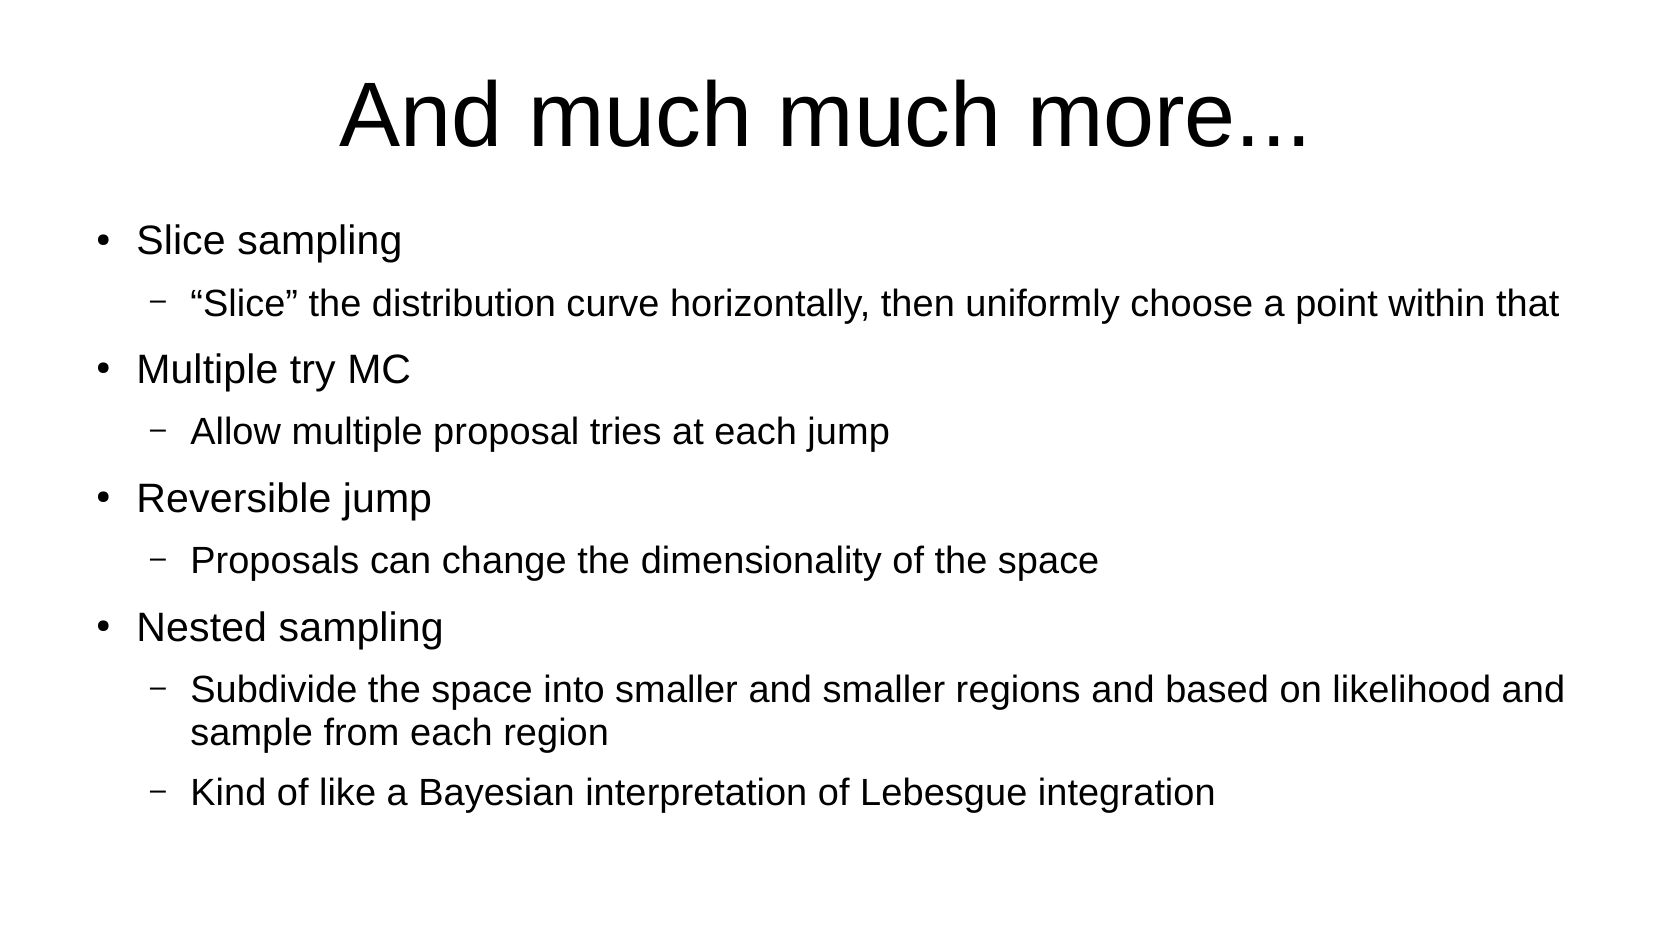

# And much much more...
Slice sampling
“Slice” the distribution curve horizontally, then uniformly choose a point within that
Multiple try MC
Allow multiple proposal tries at each jump
Reversible jump
Proposals can change the dimensionality of the space
Nested sampling
Subdivide the space into smaller and smaller regions and based on likelihood and sample from each region
Kind of like a Bayesian interpretation of Lebesgue integration